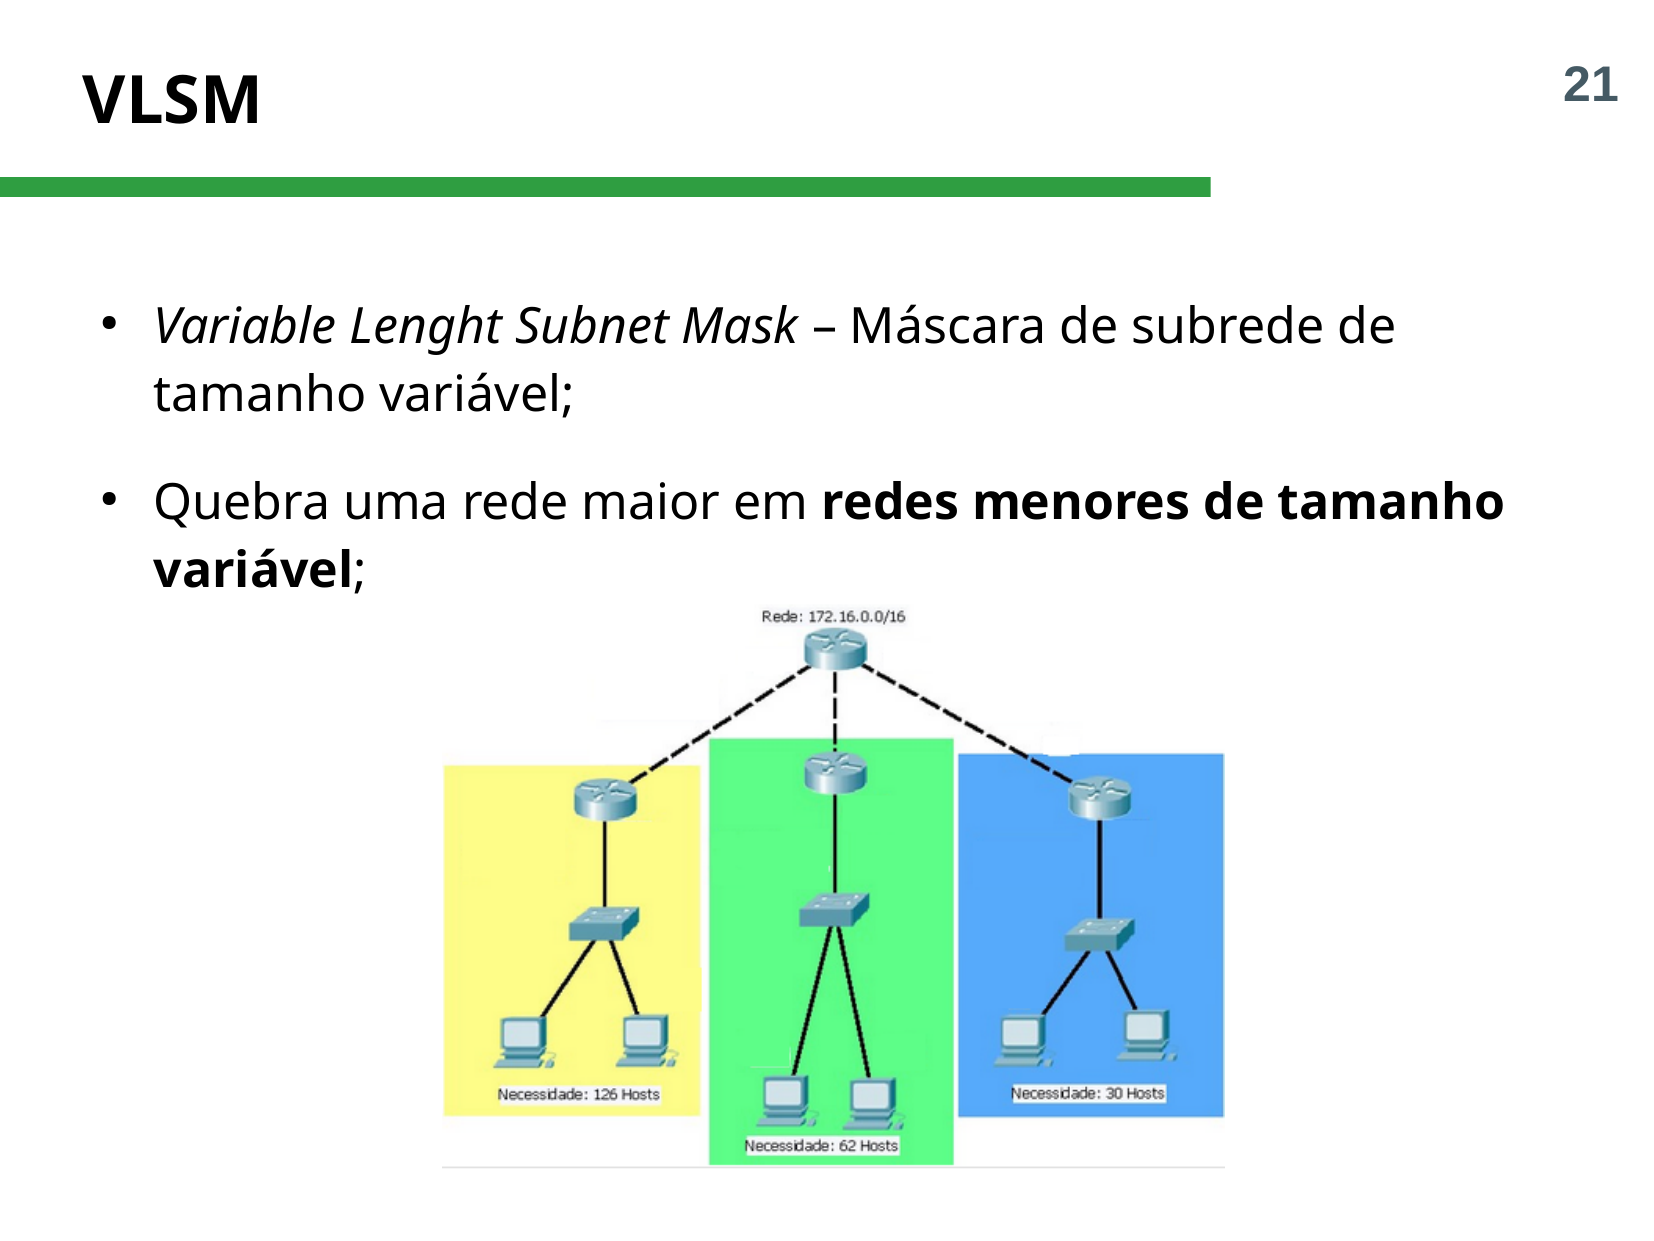

# VLSM
Variable Lenght Subnet Mask – Máscara de subrede de tamanho variável;
Quebra uma rede maior em redes menores de tamanho variável;